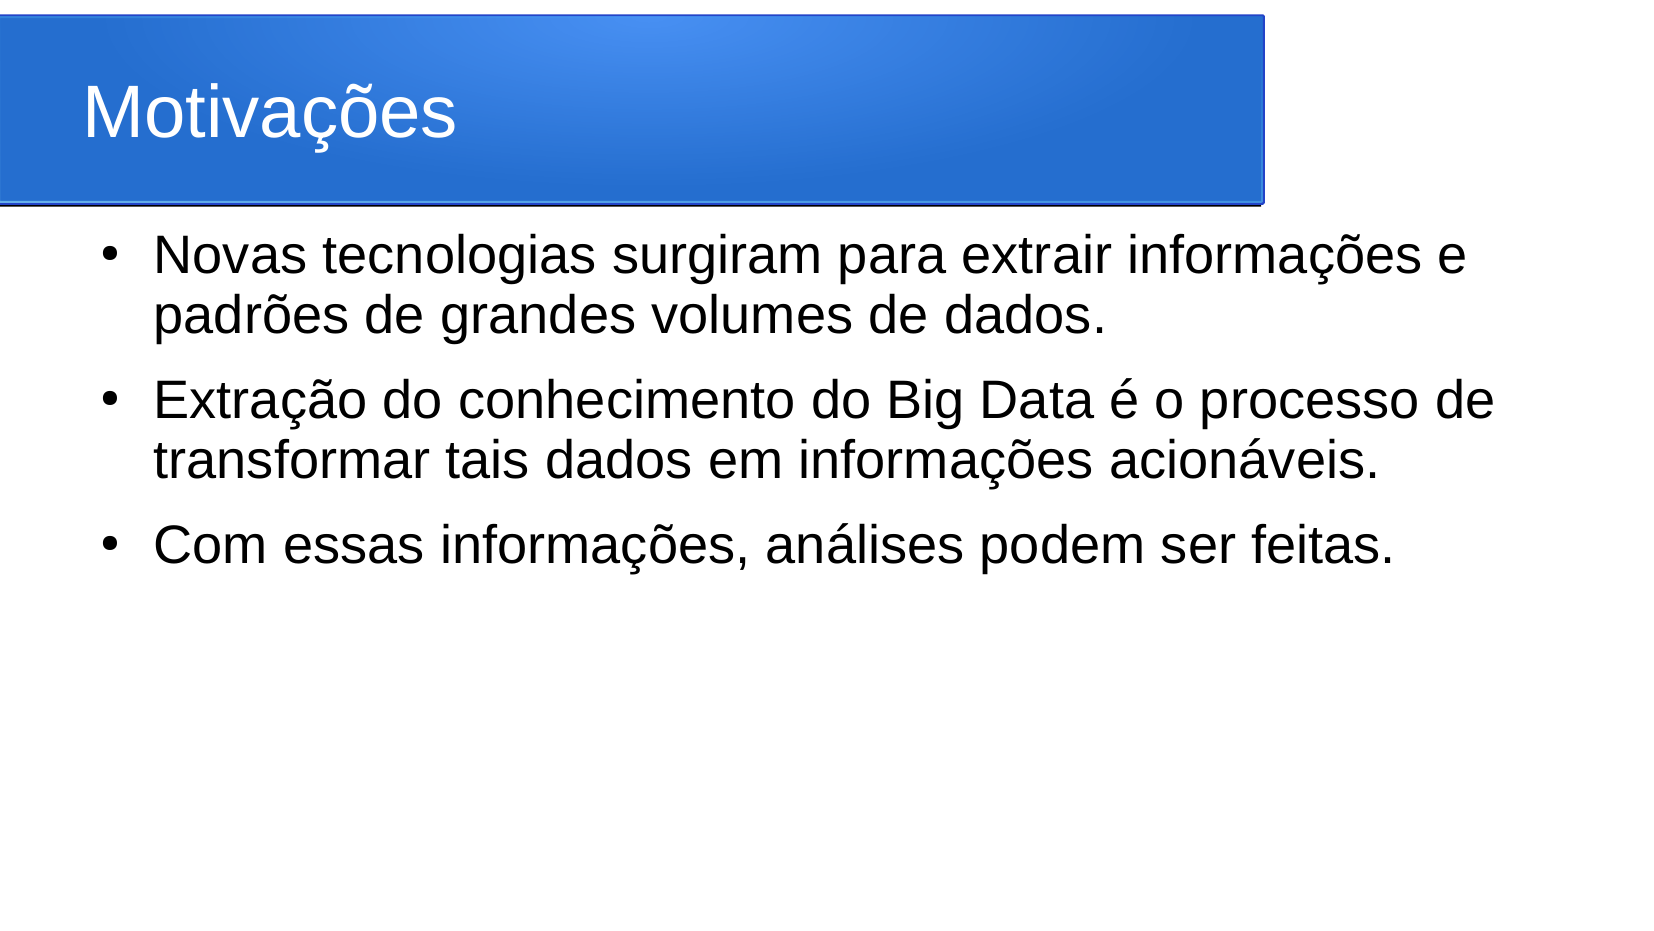

# Motivações
Novas tecnologias surgiram para extrair informações e padrões de grandes volumes de dados.
Extração do conhecimento do Big Data é o processo de transformar tais dados em informações acionáveis.
Com essas informações, análises podem ser feitas.